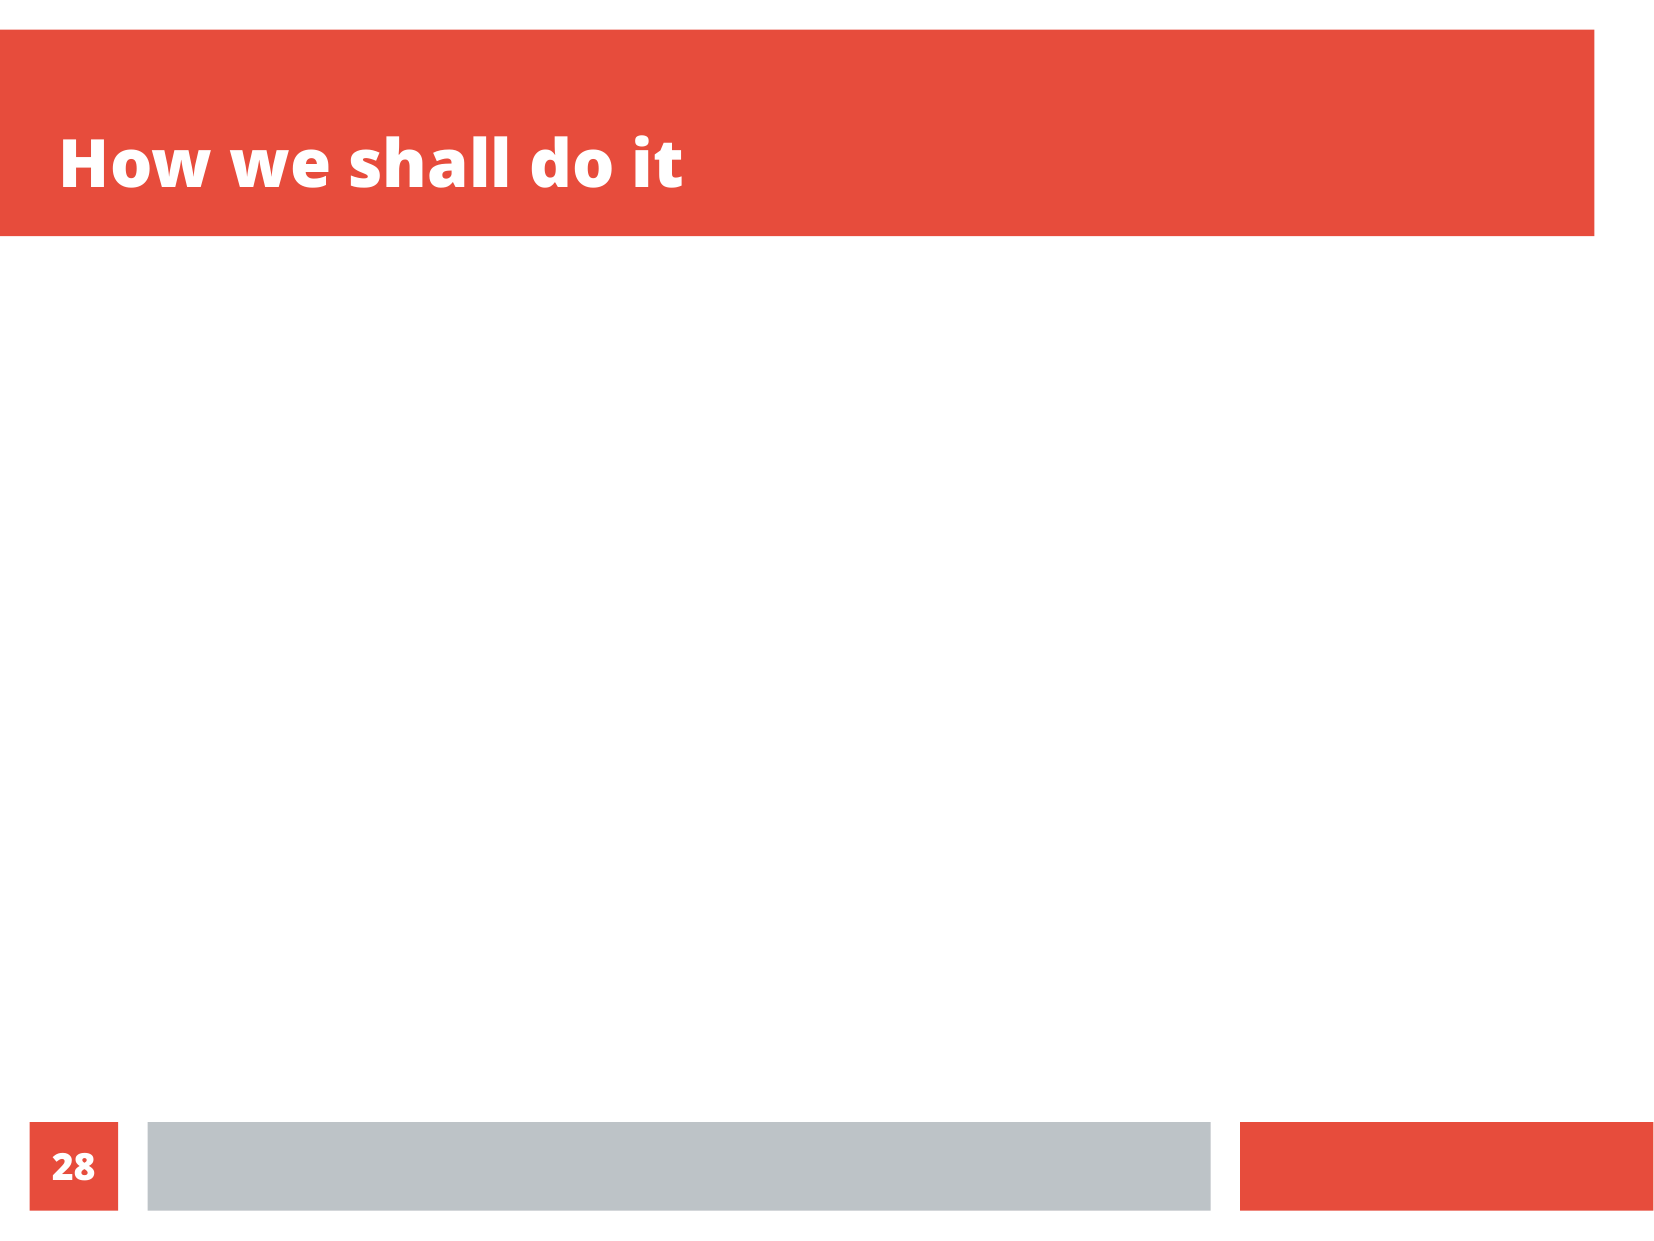

# How we shall do it
28